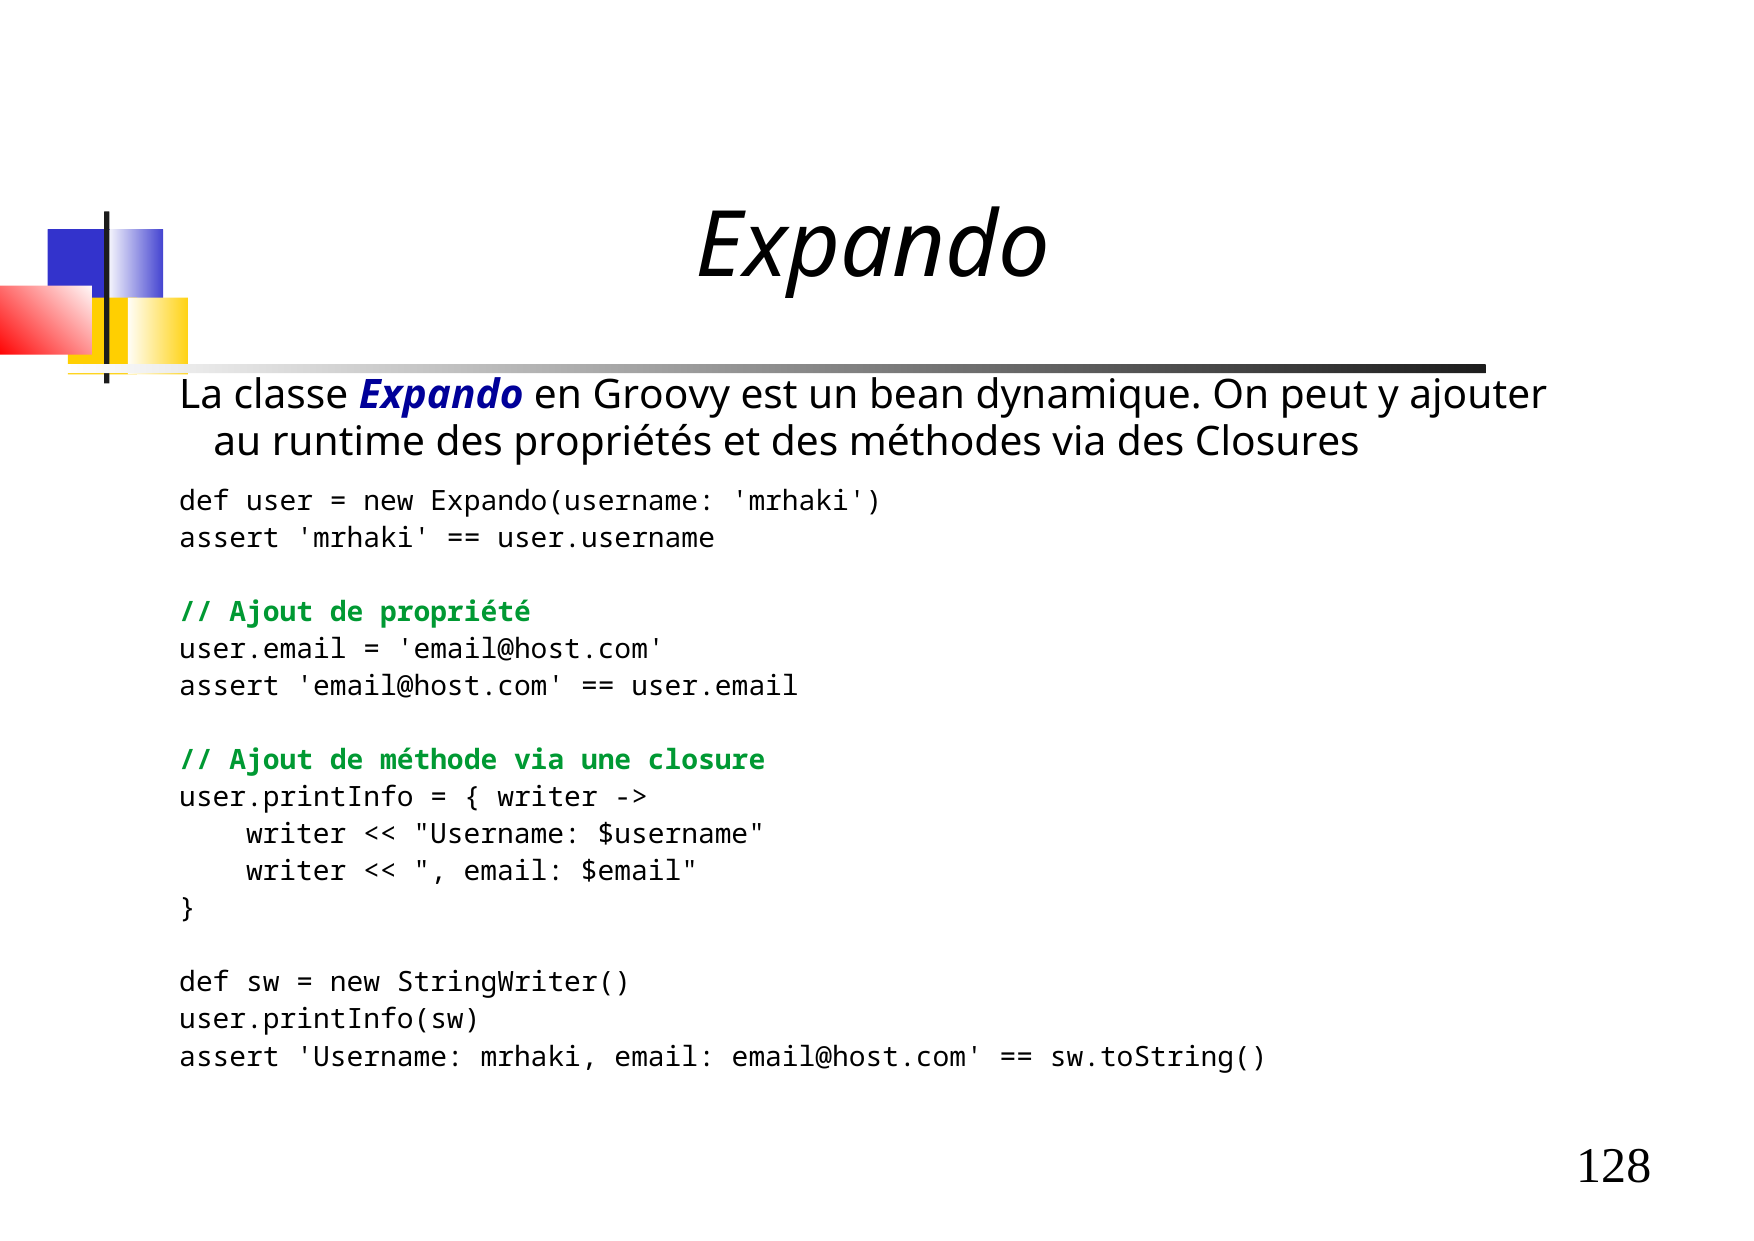

# Expando
La classe Expando en Groovy est un bean dynamique. On peut y ajouter au runtime des propriétés et des méthodes via des Closures
def user = new Expando(username: 'mrhaki')
assert 'mrhaki' == user.username
// Ajout de propriété
user.email = 'email@host.com'
assert 'email@host.com' == user.email
// Ajout de méthode via une closure
user.printInfo = { writer ->
 writer << "Username: $username"
 writer << ", email: $email"
}
def sw = new StringWriter()
user.printInfo(sw)
assert 'Username: mrhaki, email: email@host.com' == sw.toString()